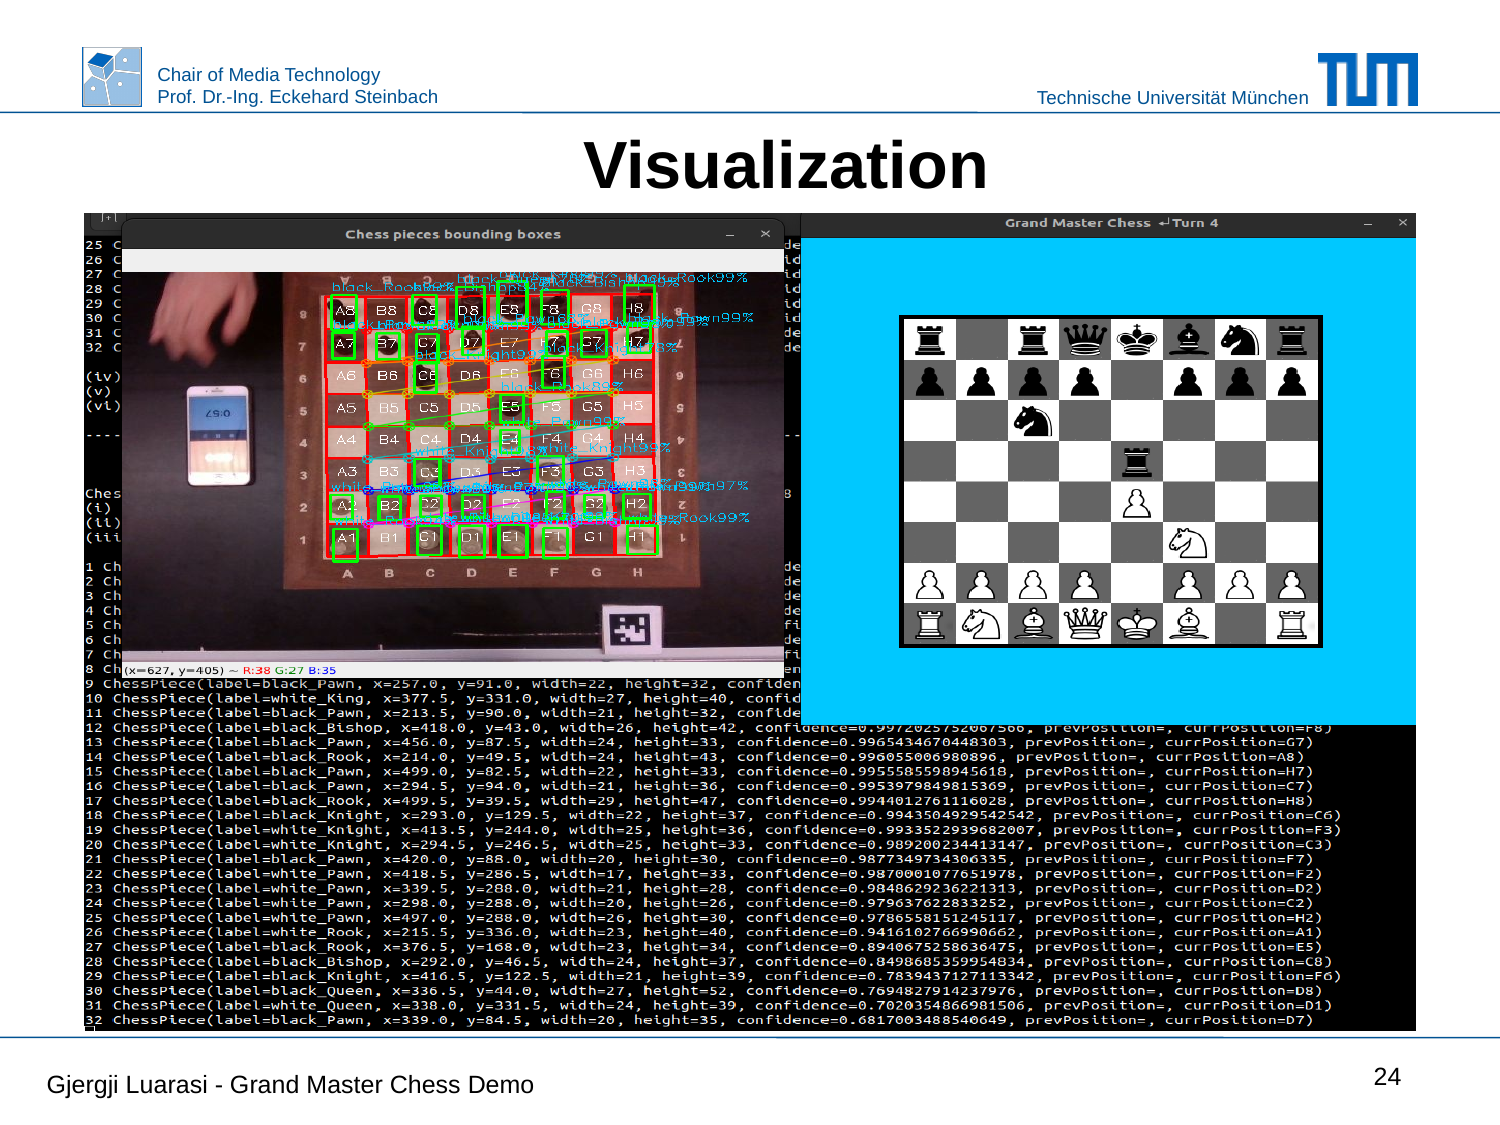

# Visualization
Gjergji Luarasi - Grand Master Chess Demo